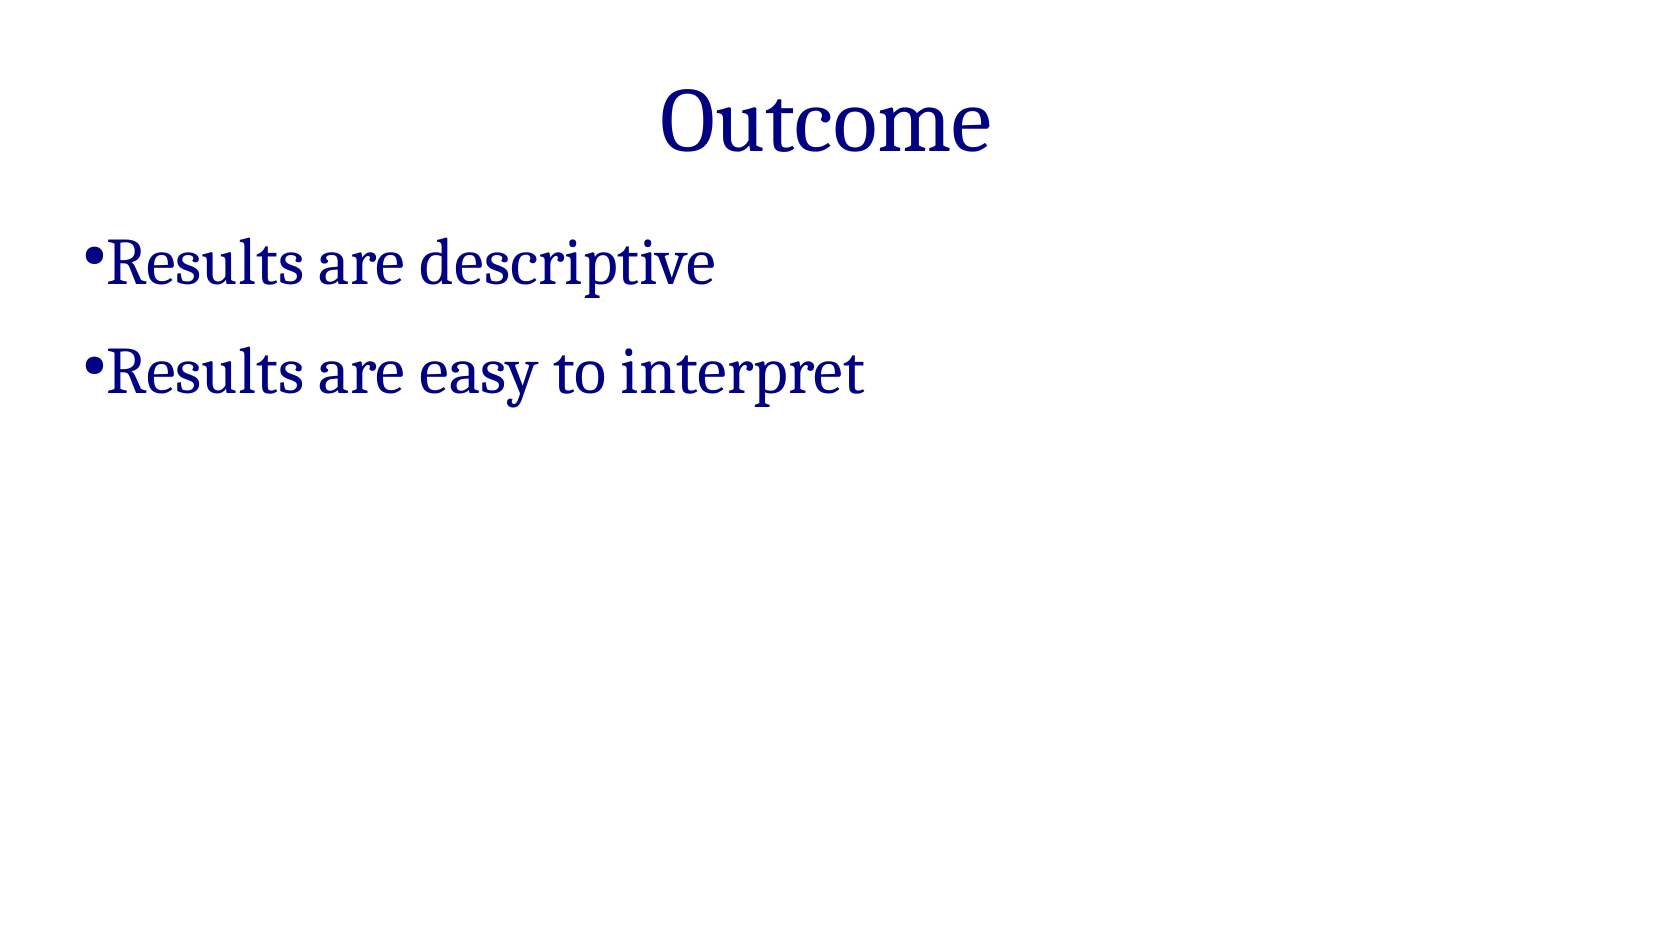

# Outcome
Results are descriptive
Results are easy to interpret